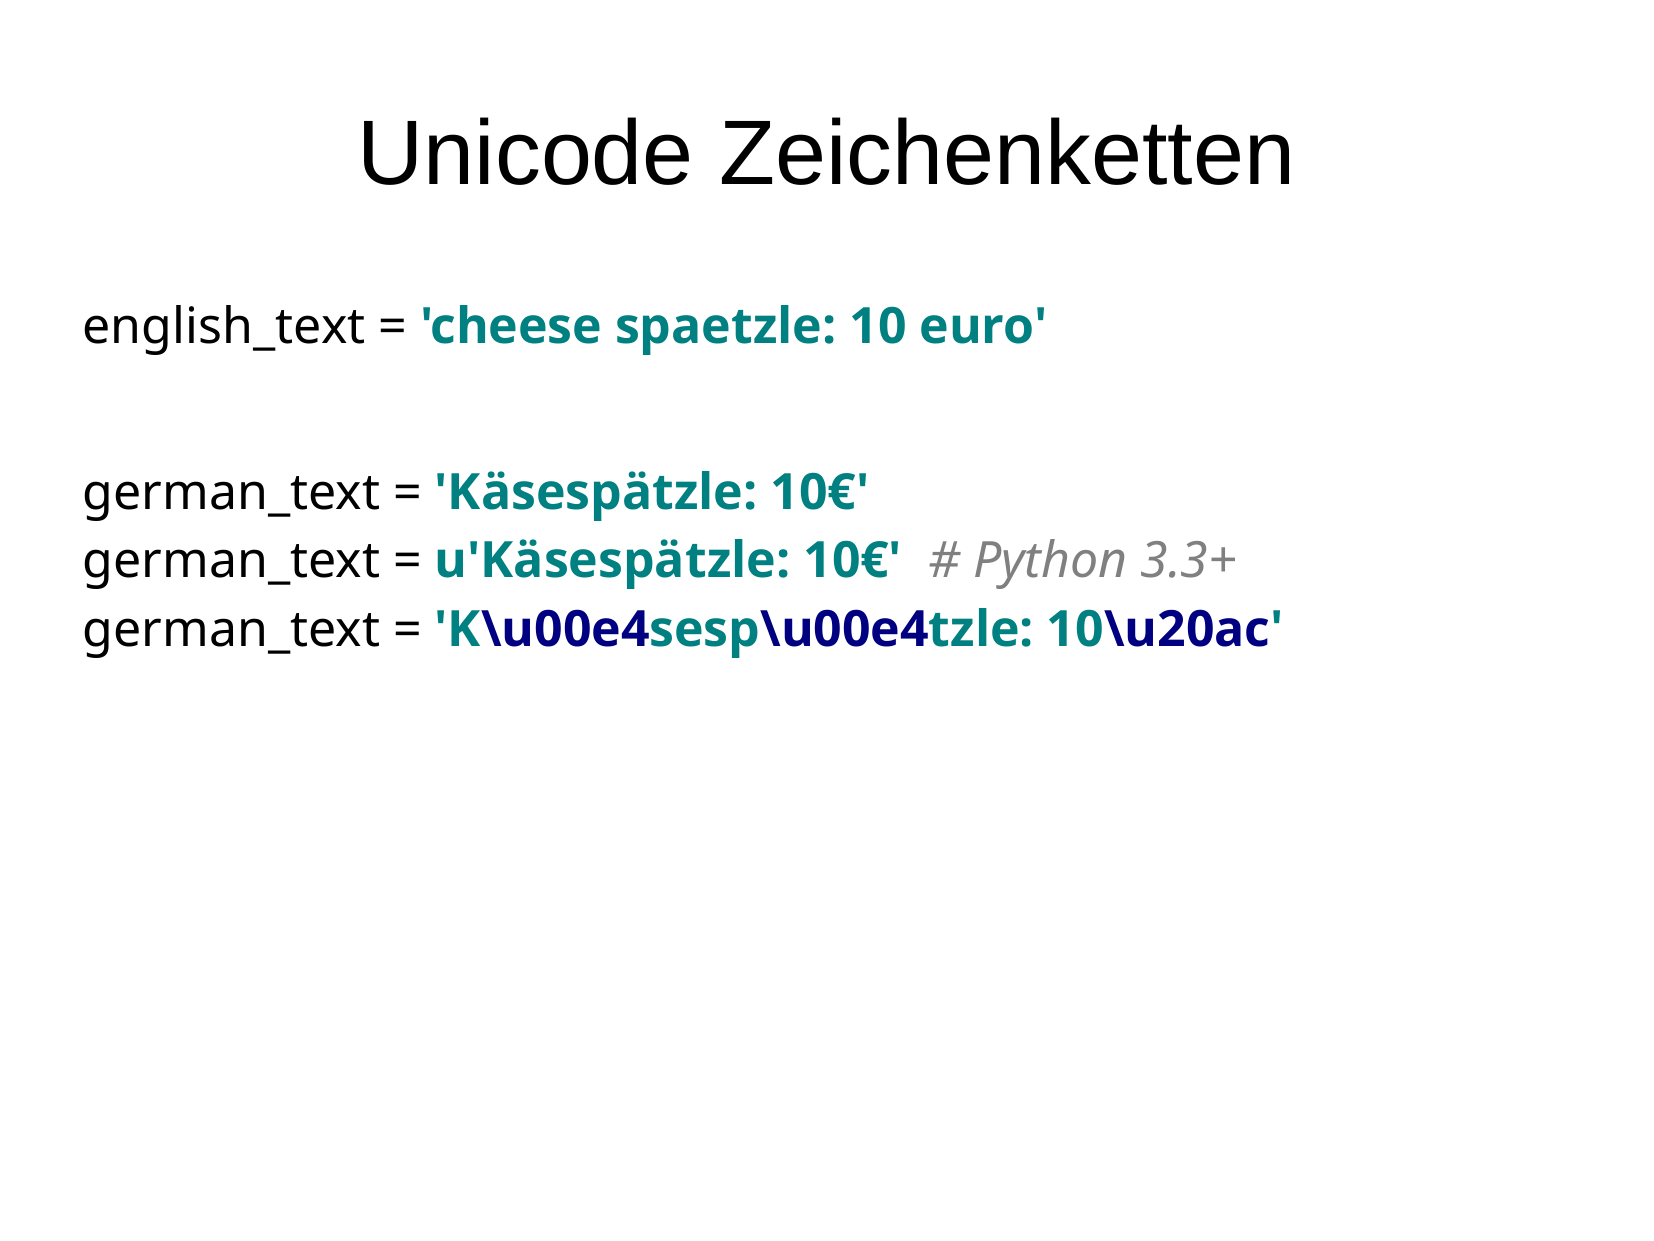

# Unicode Zeichenketten
english_text = 'cheese spaetzle: 10 euro'
german_text = 'Käsespätzle: 10€'
german_text = u'Käsespätzle: 10€' # Python 3.3+
german_text = 'K\u00e4sesp\u00e4tzle: 10\u20ac'